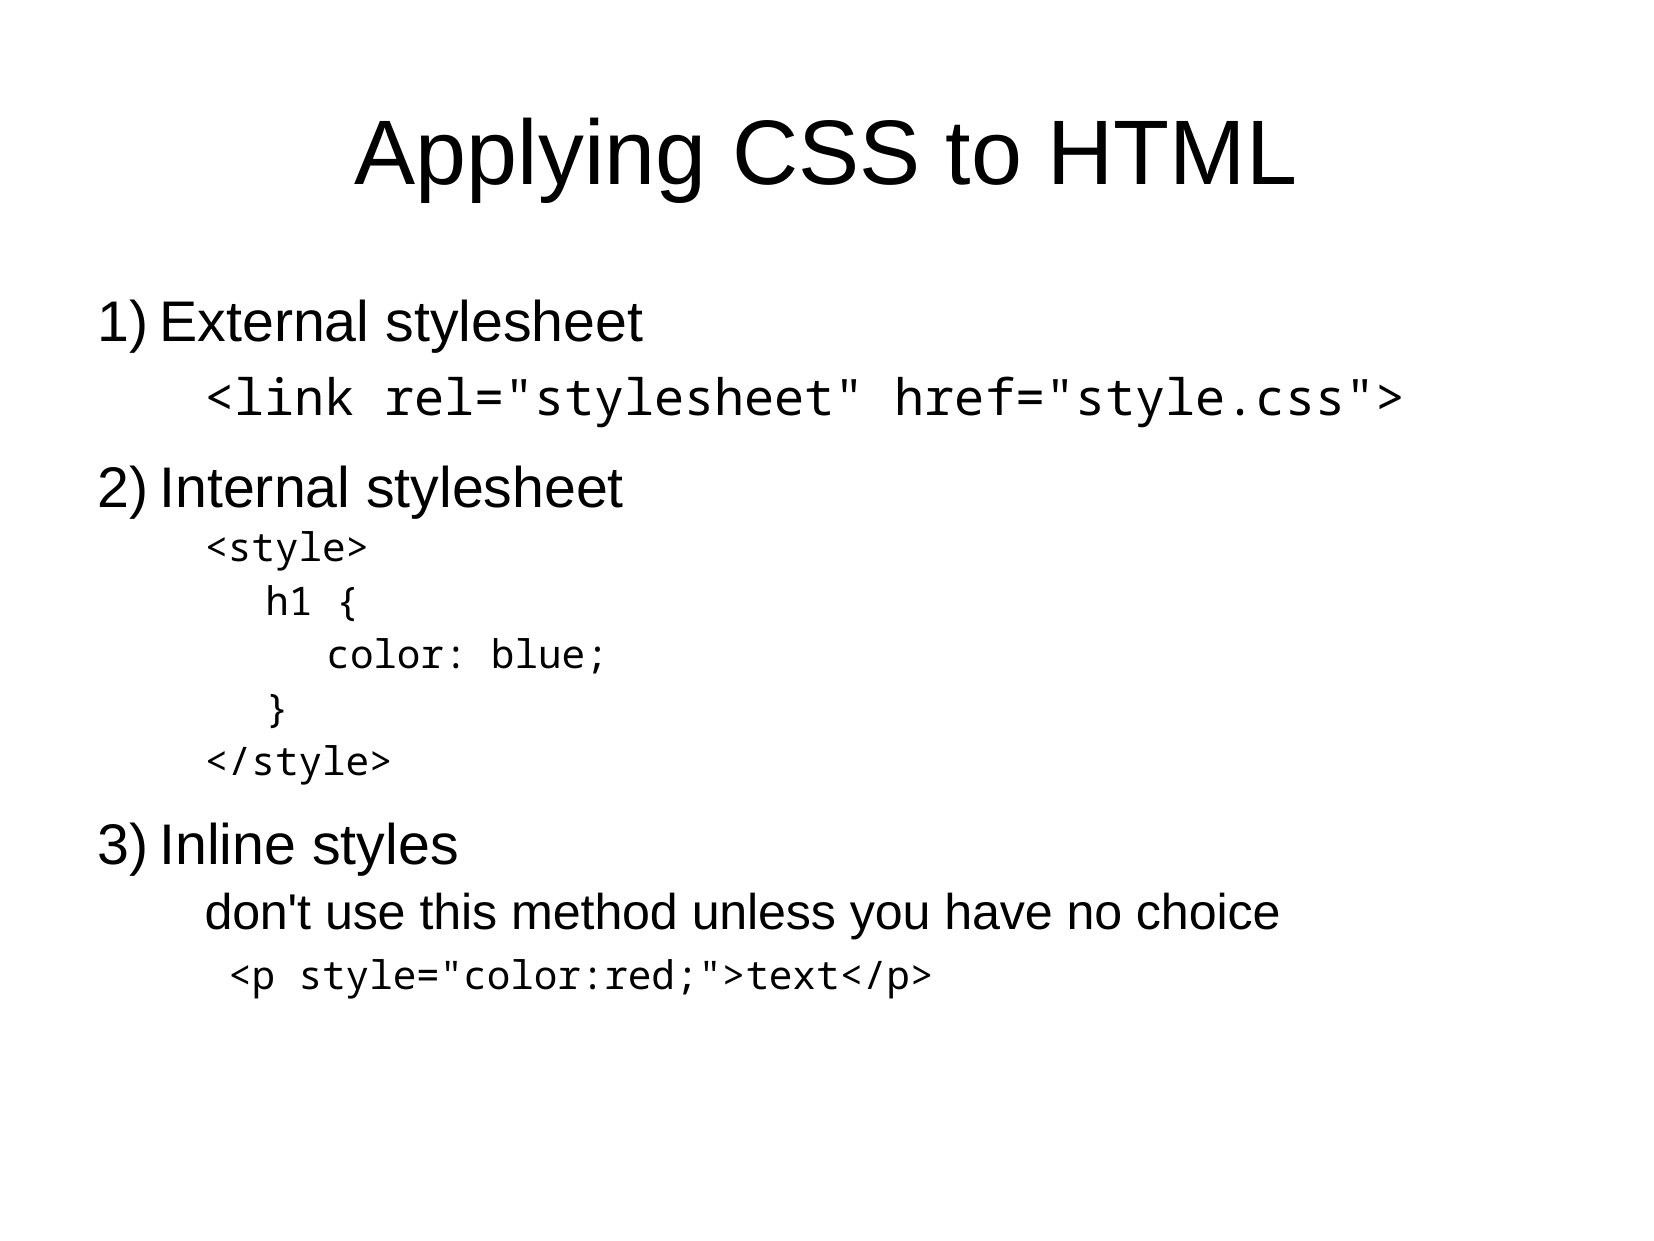

# Applying CSS to HTML
 External stylesheet
<link rel="stylesheet" href="style.css">
 Internal stylesheet
<style>
h1 {
color: blue;
}
</style>
 Inline styles
don't use this method unless you have no choice
 <p style="color:red;">text</p>